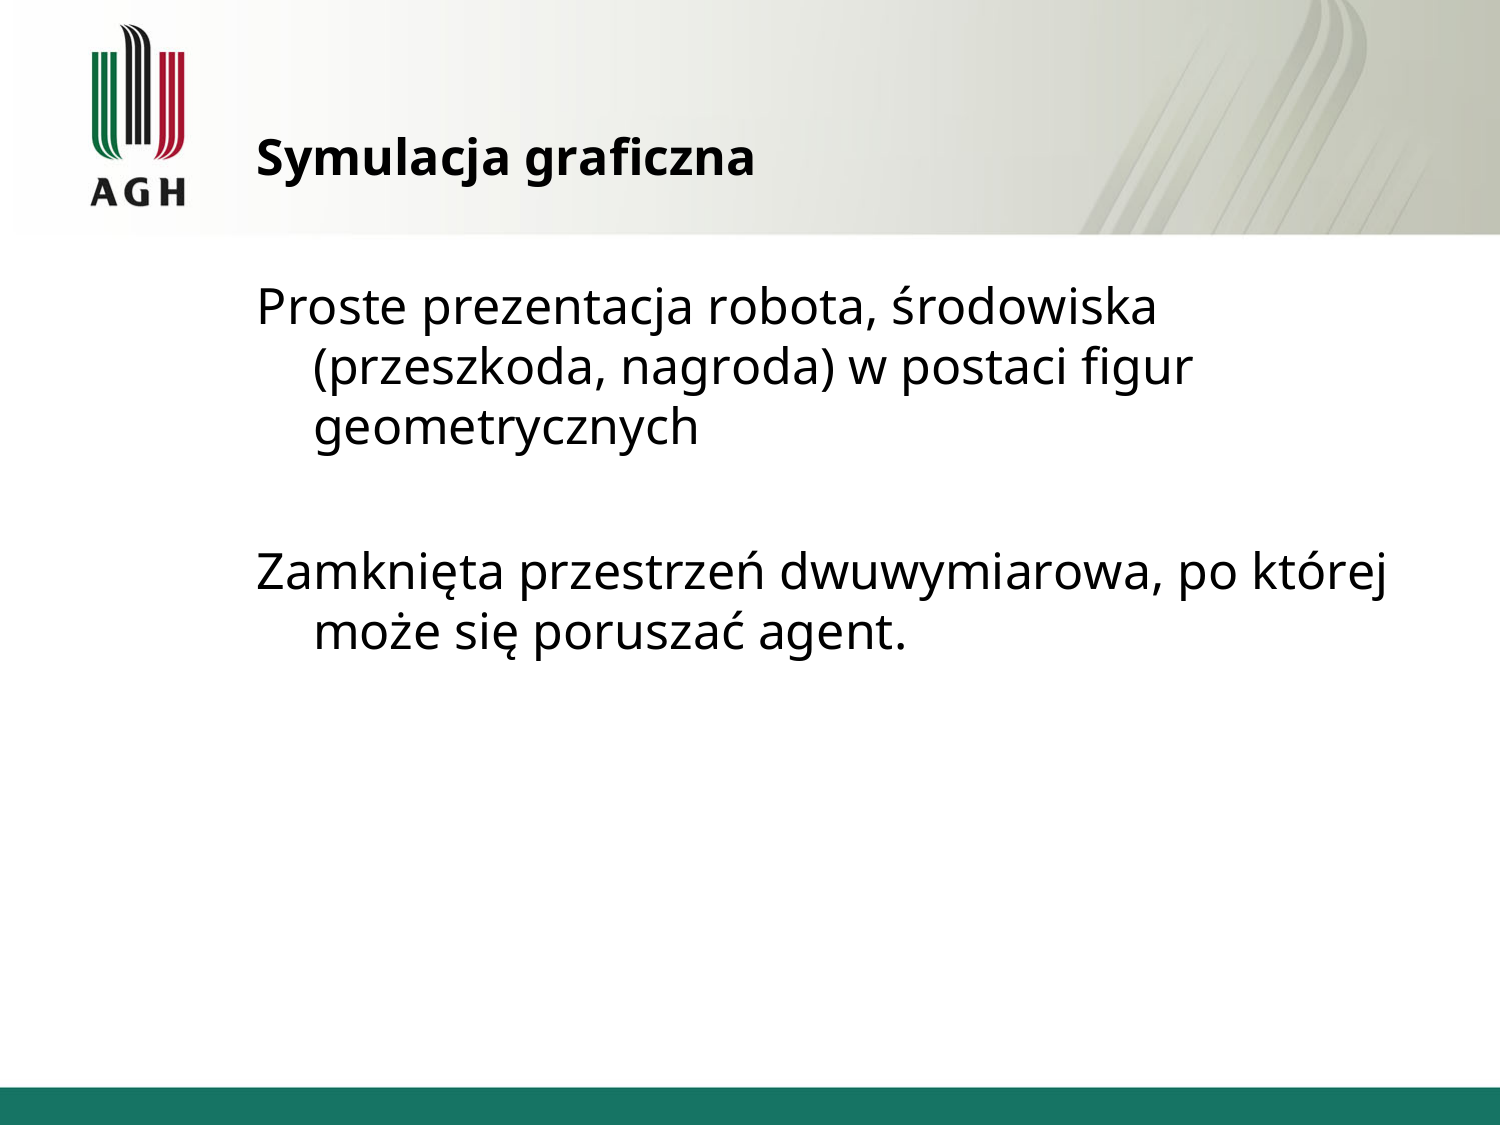

# Symulacja graficzna
Proste prezentacja robota, środowiska (przeszkoda, nagroda) w postaci figur geometrycznych
Zamknięta przestrzeń dwuwymiarowa, po której może się poruszać agent.